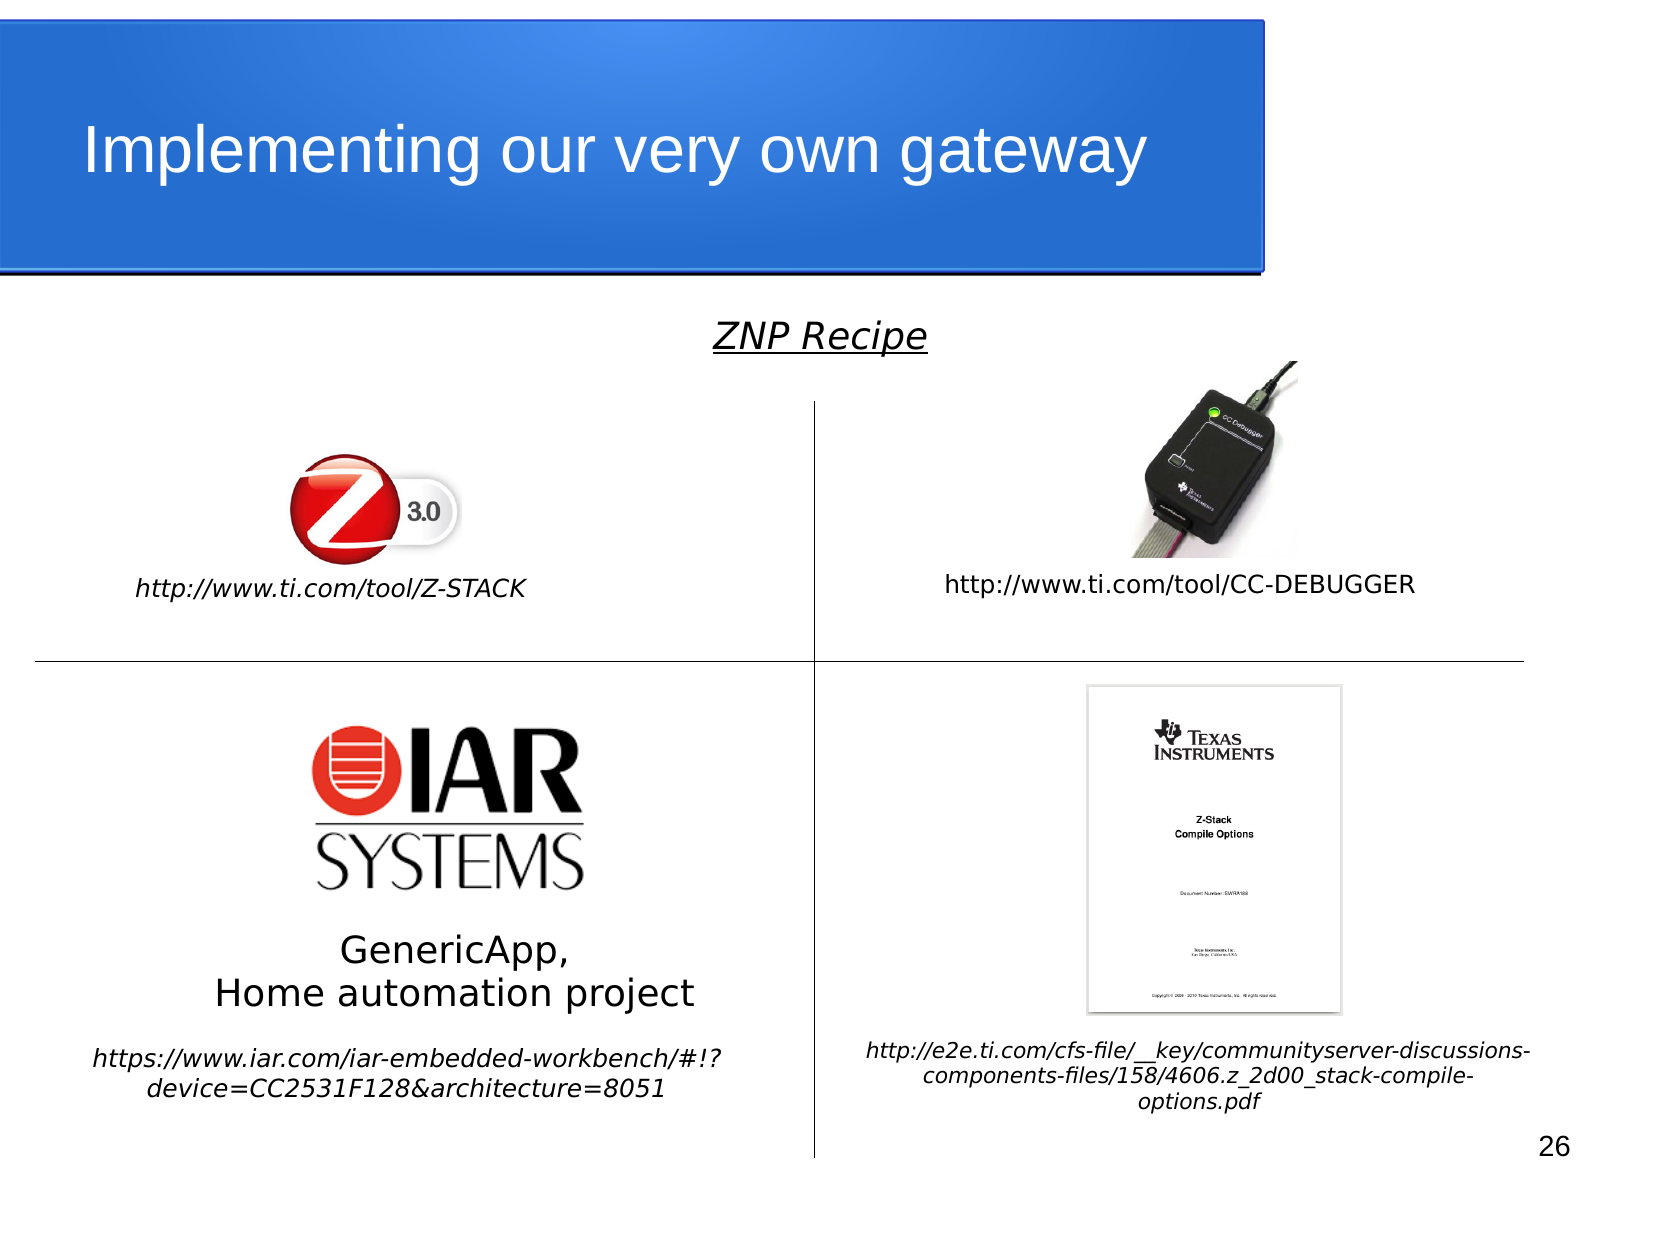

# Implementing our very own gateway
ZNP Recipe
http://www.ti.com/tool/CC-DEBUGGER
http://www.ti.com/tool/Z-STACK
GenericApp,
Home automation project
http://e2e.ti.com/cfs-file/__key/communityserver-discussions-components-files/158/4606.z_2d00_stack-compile-options.pdf
https://www.iar.com/iar-embedded-workbench/#!?device=CC2531F128&architecture=8051
26